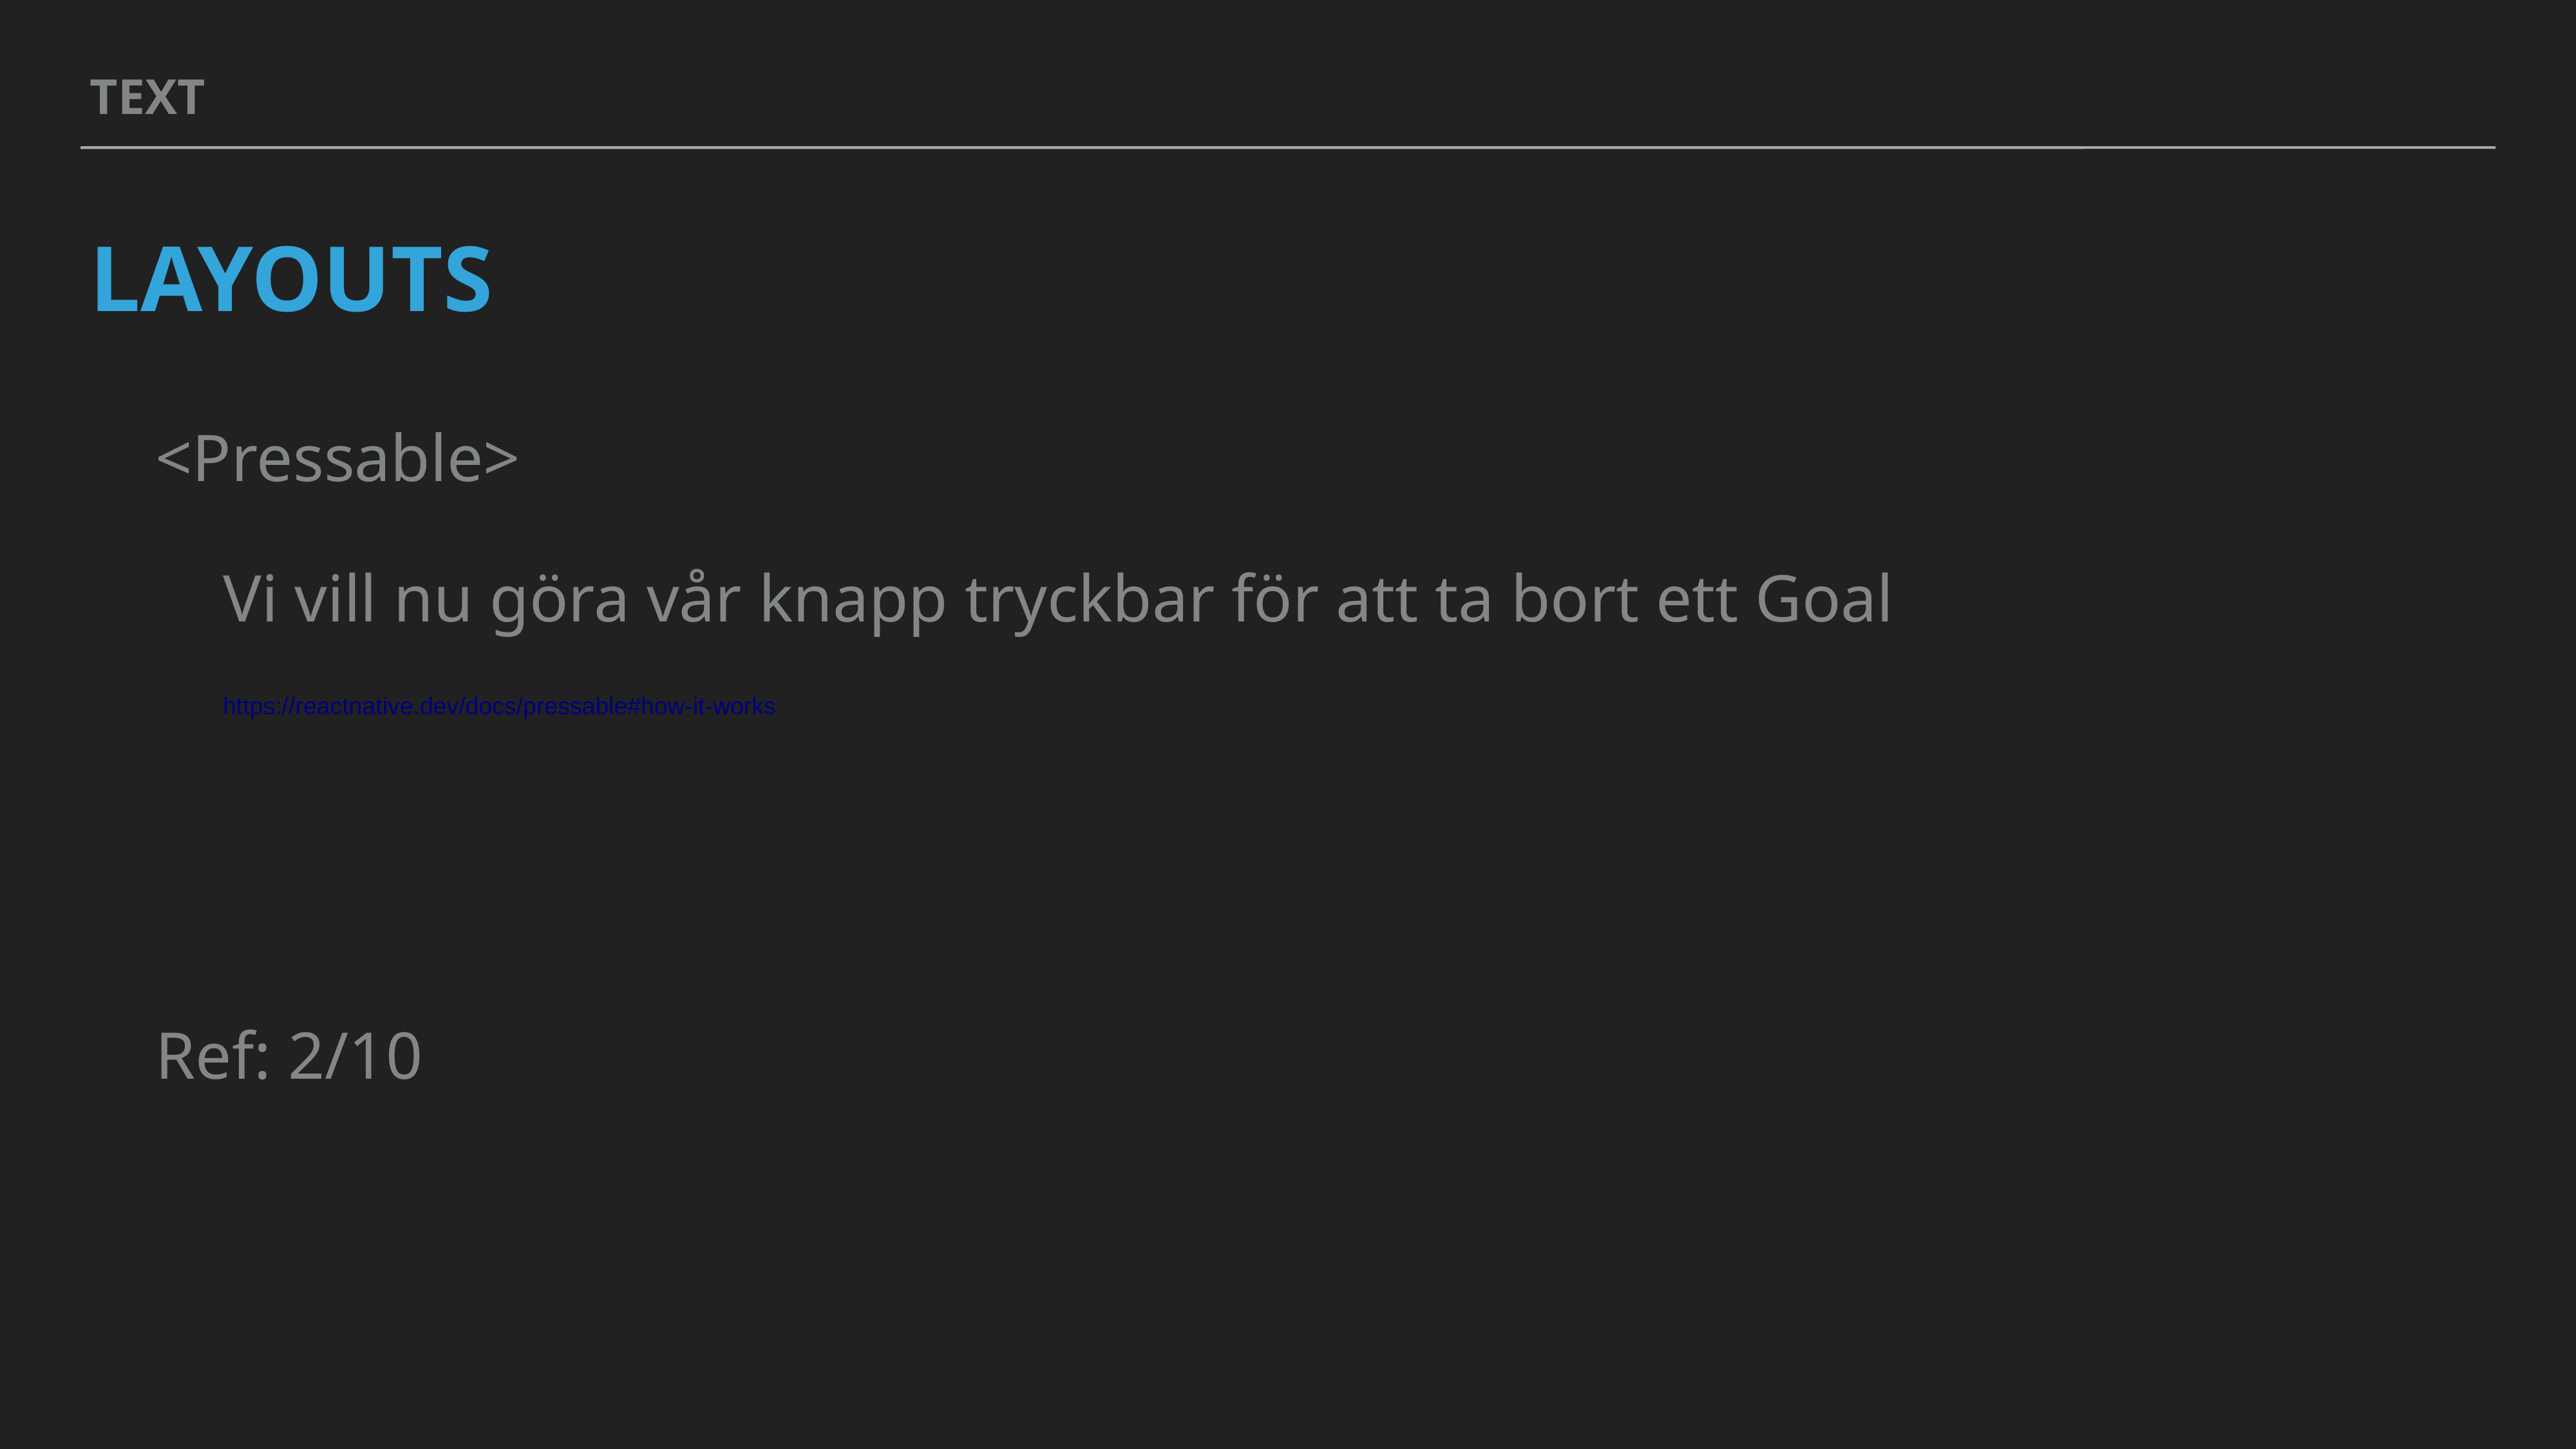

Layouts
<Pressable>
Vi vill nu göra vår knapp tryckbar för att ta bort ett Goal
https://reactnative.dev/docs/pressable#how-it-works
Ref: 2/10